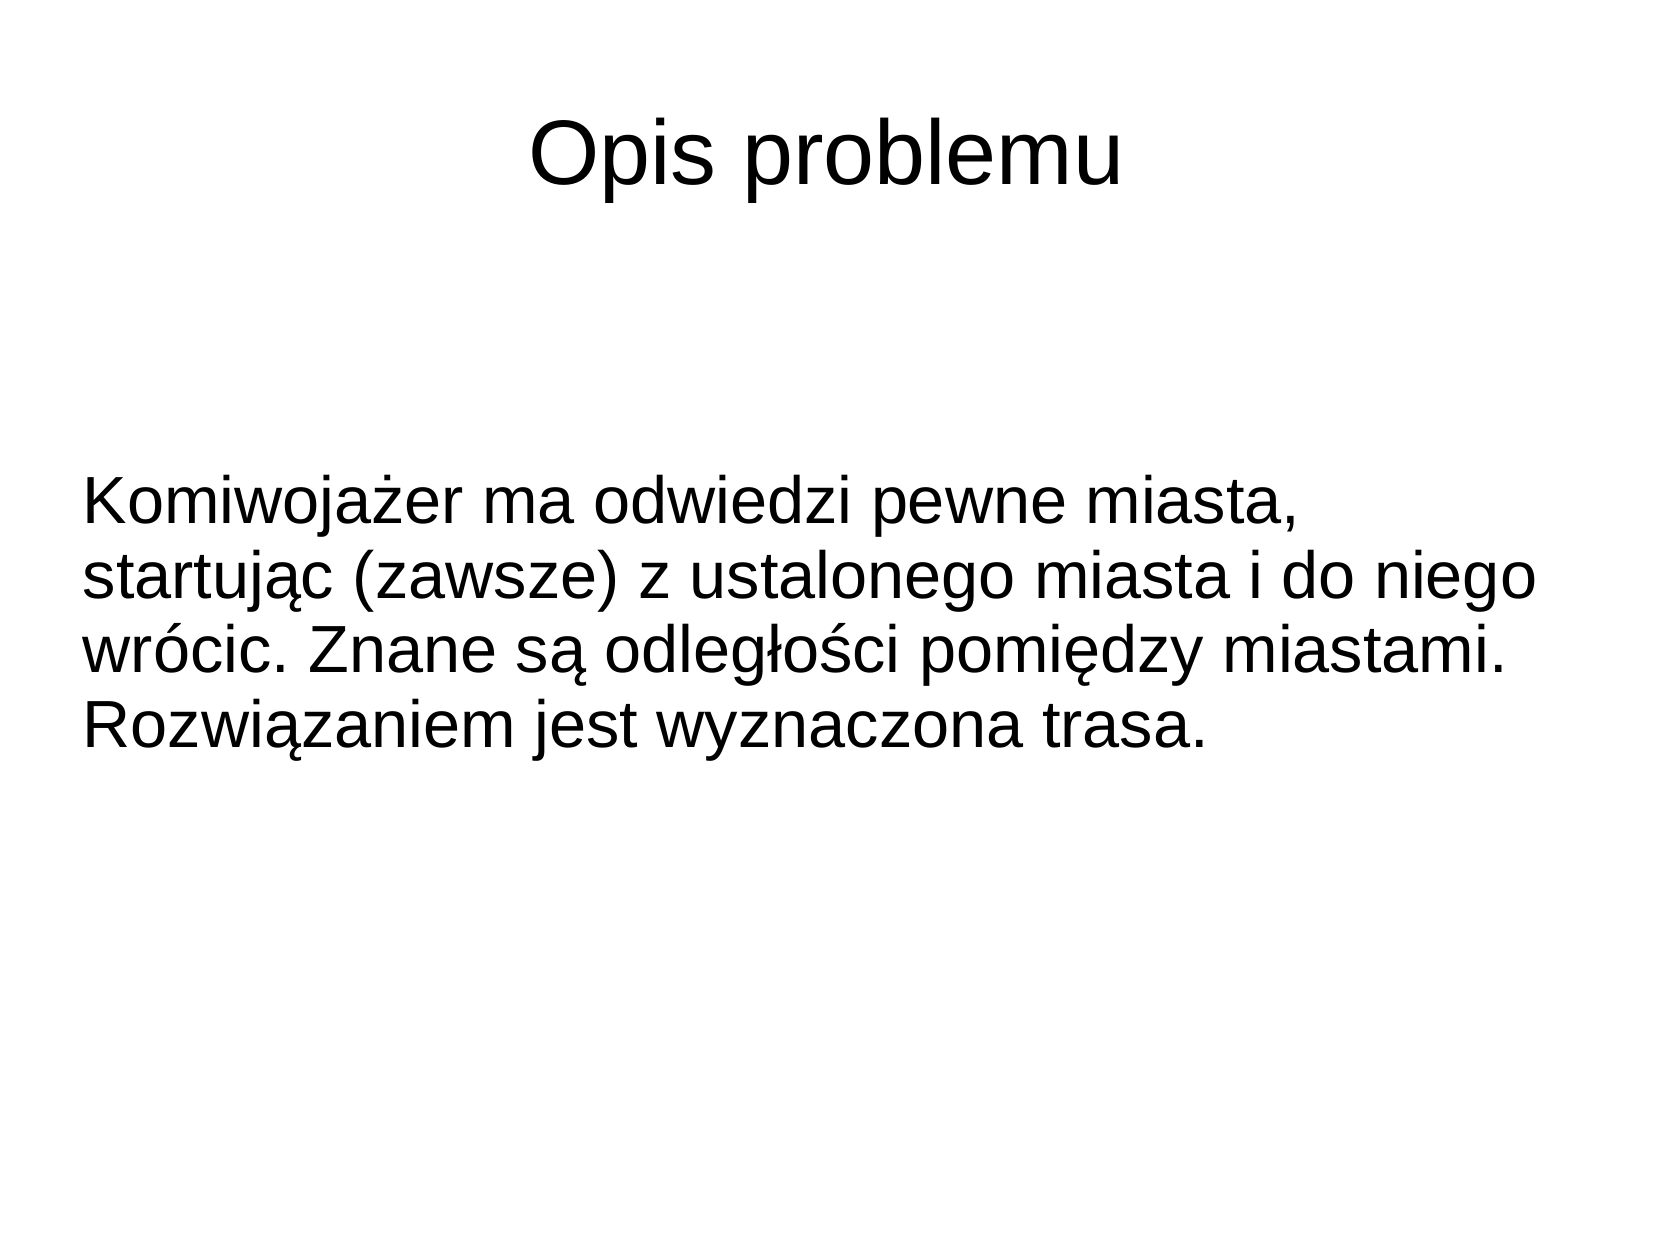

# Opis problemu
Komiwojażer ma odwiedzi pewne miasta, startując (zawsze) z ustalonego miasta i do niego wrócic. Znane są odległości pomiędzy miastami.
Rozwiązaniem jest wyznaczona trasa.